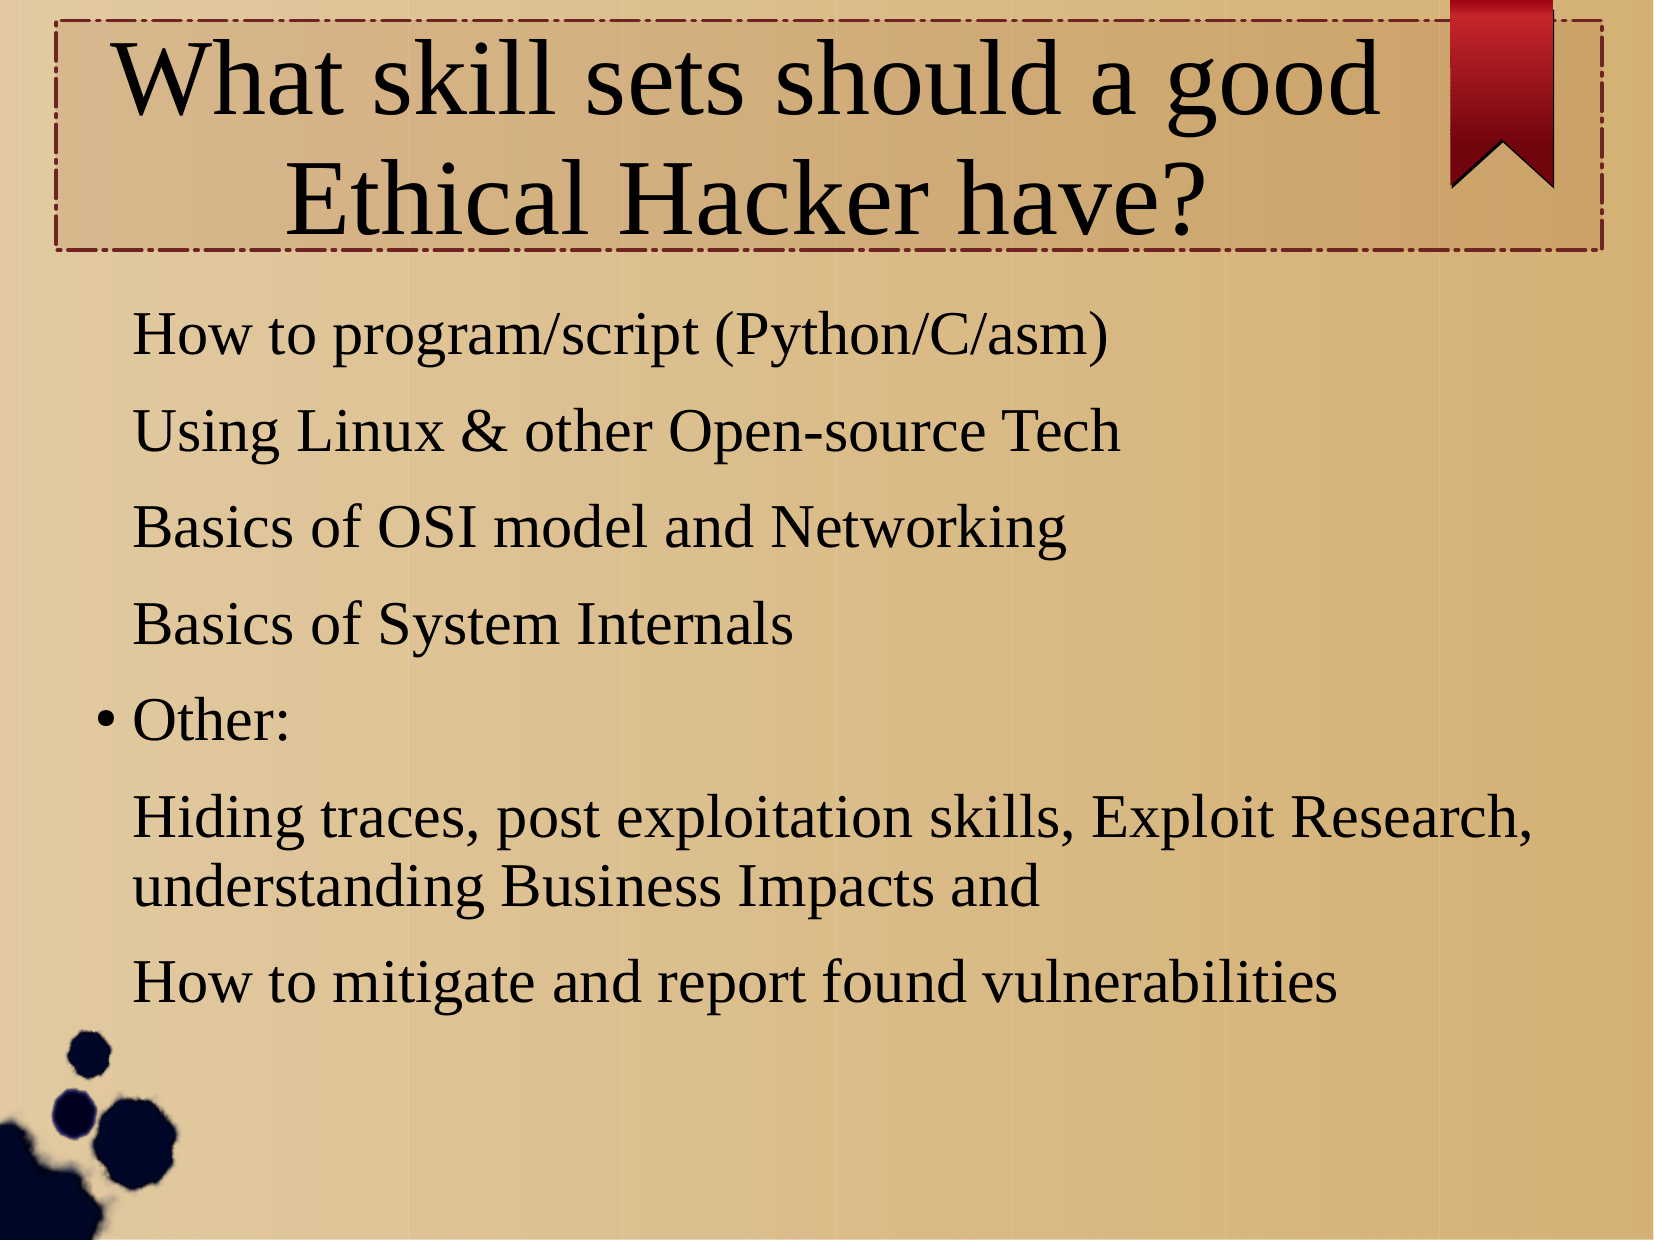

# What skill sets should a good Ethical Hacker have?
How to program/script (Python/C/asm)
Using Linux & other Open-source Tech
Basics of OSI model and Networking
Basics of System Internals
Other:
Hiding traces, post exploitation skills, Exploit Research, understanding Business Impacts and
How to mitigate and report found vulnerabilities